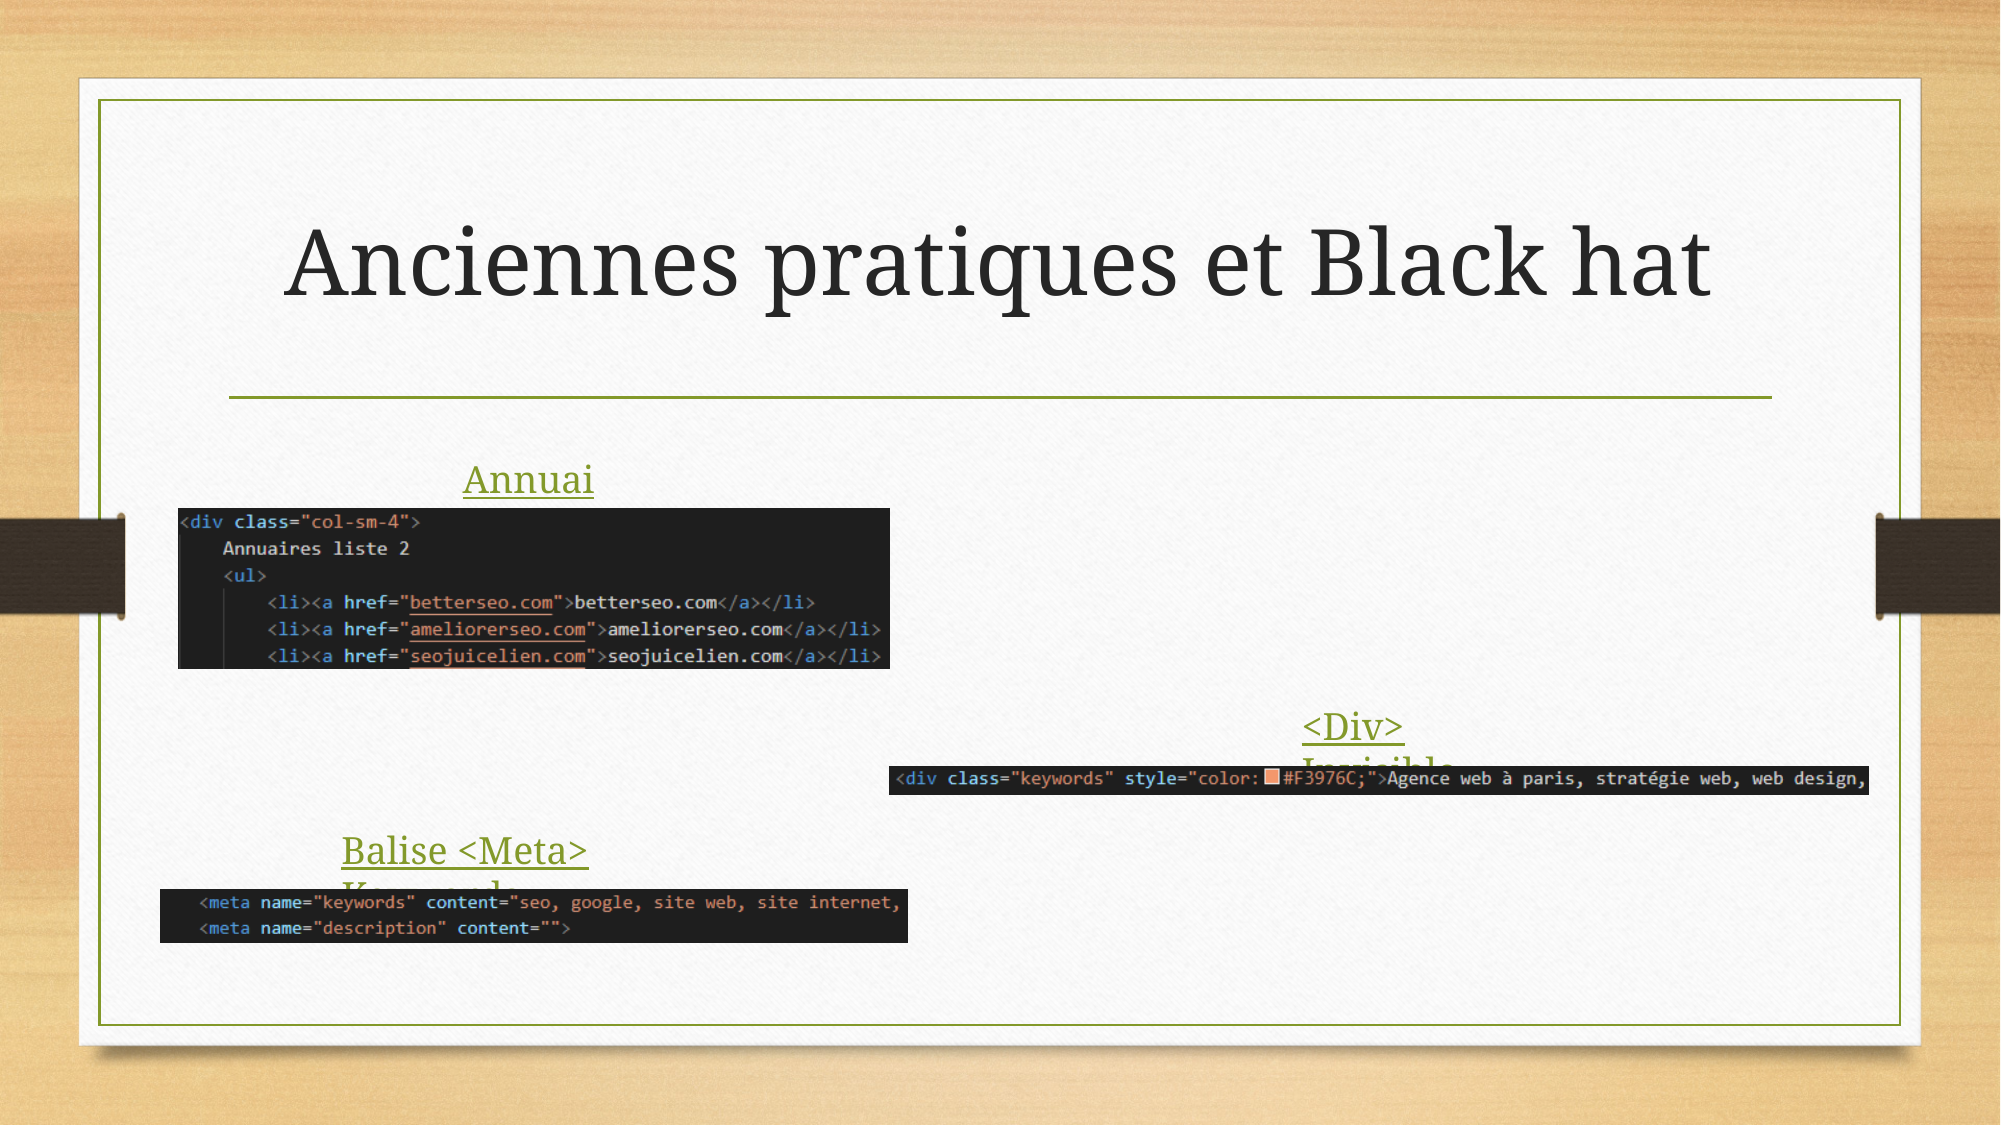

# Anciennes pratiques et Black hat
Annuaire
<Div> Invisible
Balise <Meta> Keywords